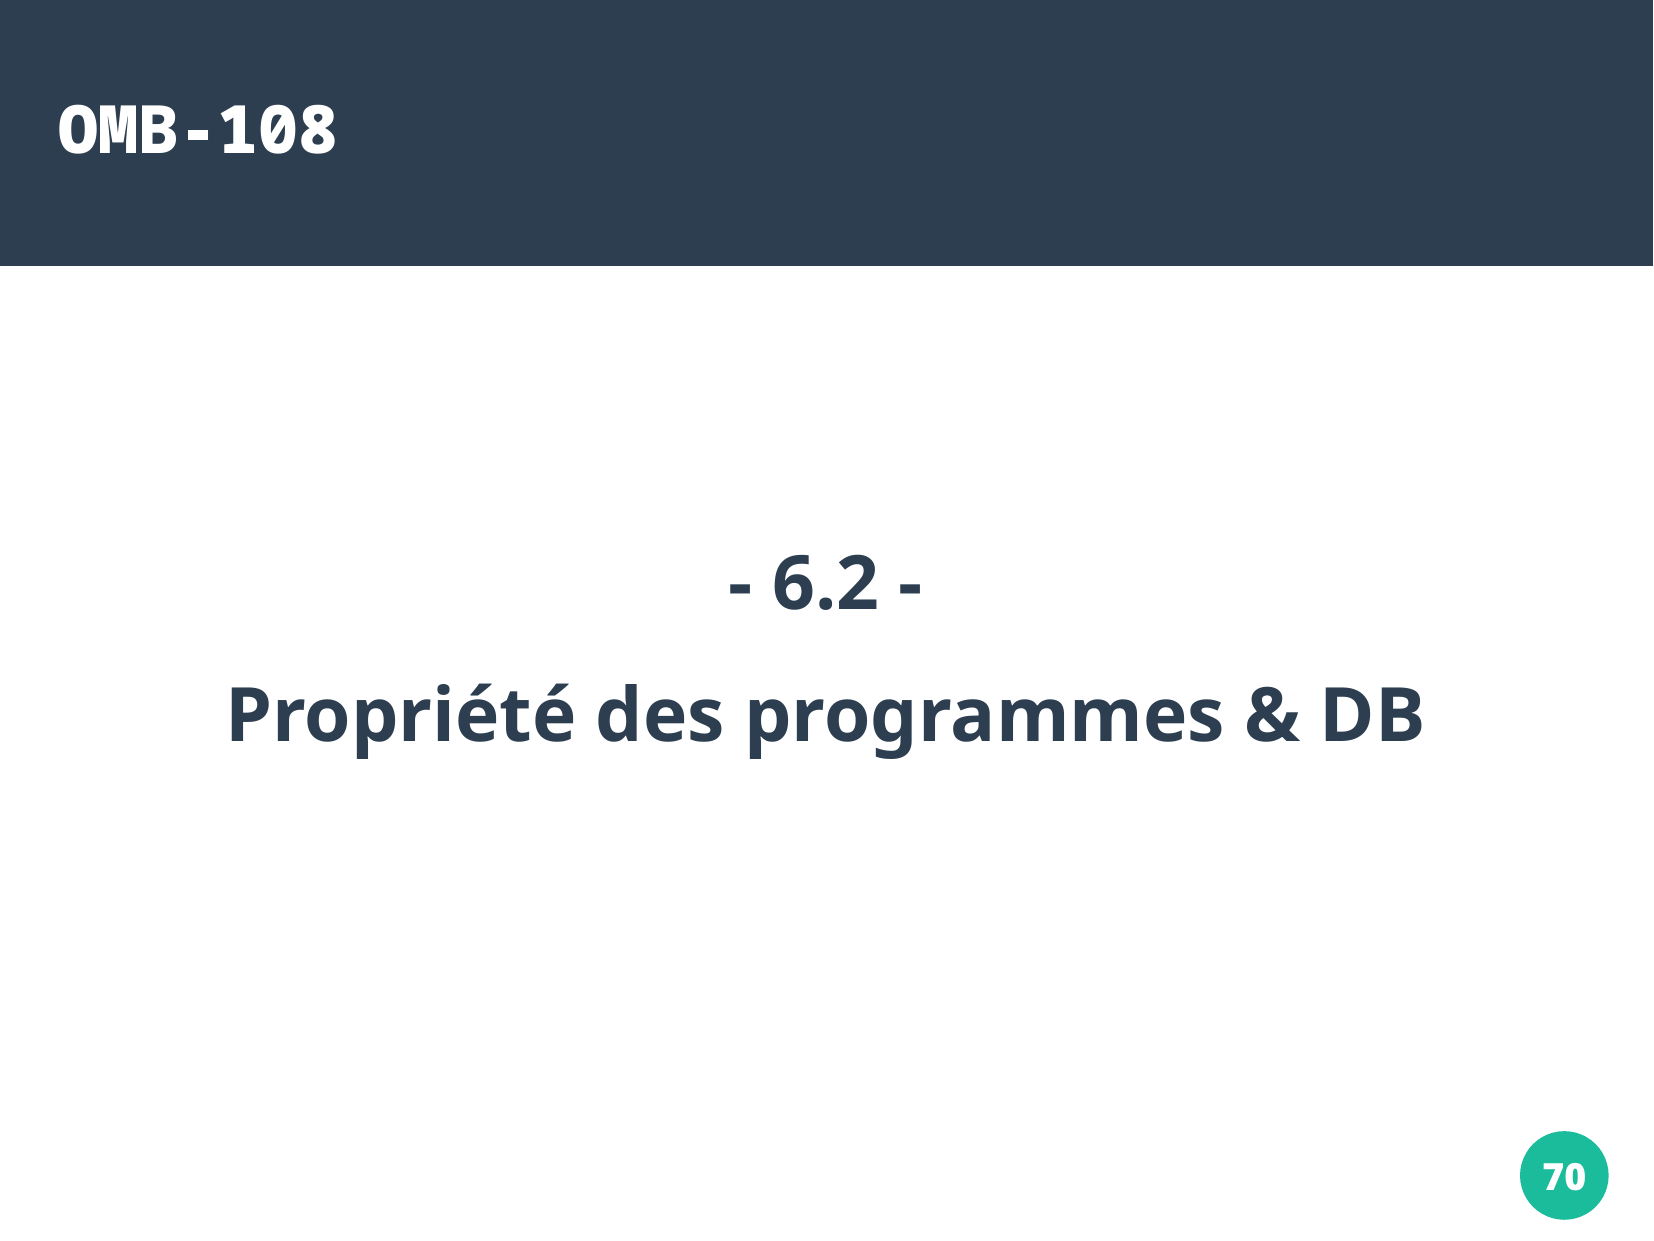

# OMB-108
- 6.2 -
Propriété des programmes & DB
70